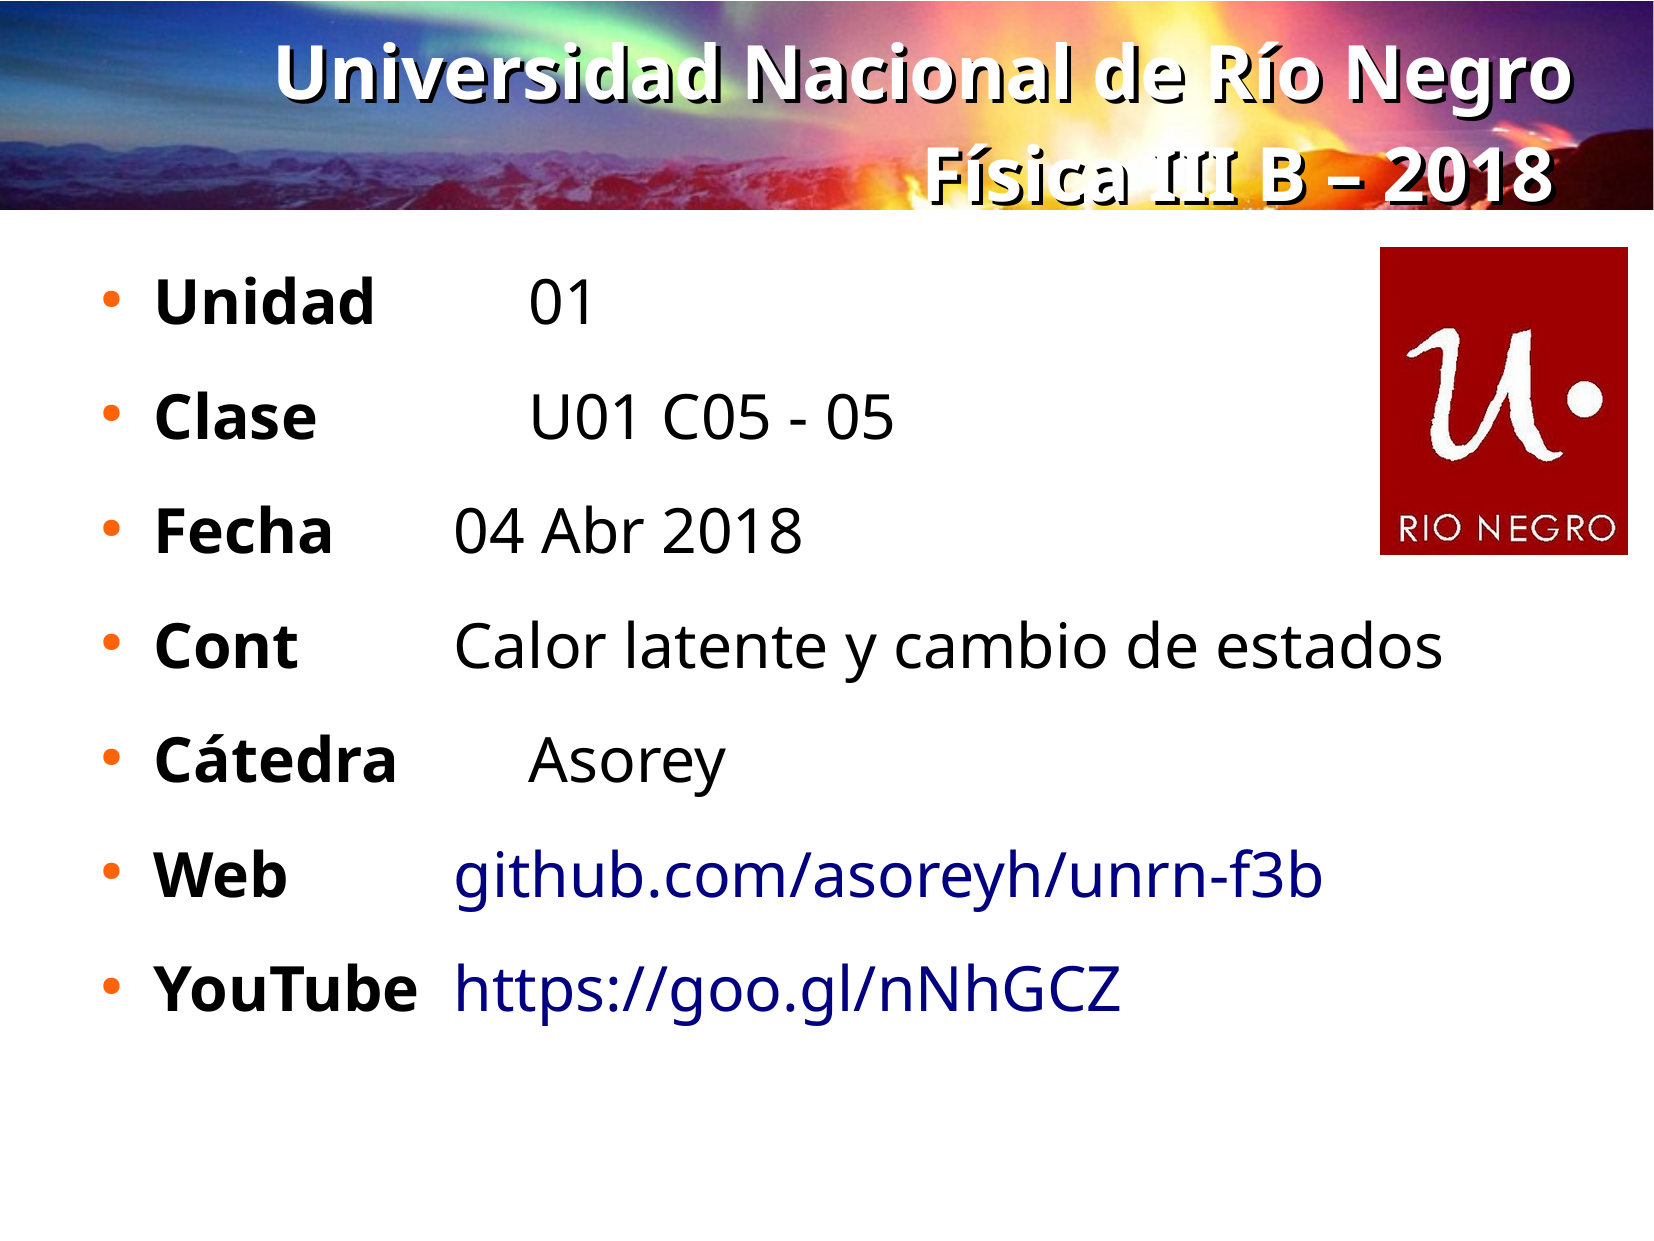

# Universidad Nacional de Río Negro Física III B – 2018
Unidad 		01
Clase			U01 C05 - 05
Fecha		04 Abr 2018
Cont			Calor latente y cambio de estados
Cátedra		Asorey
Web			github.com/asoreyh/unrn-f3b
YouTube	https://goo.gl/nNhGCZ